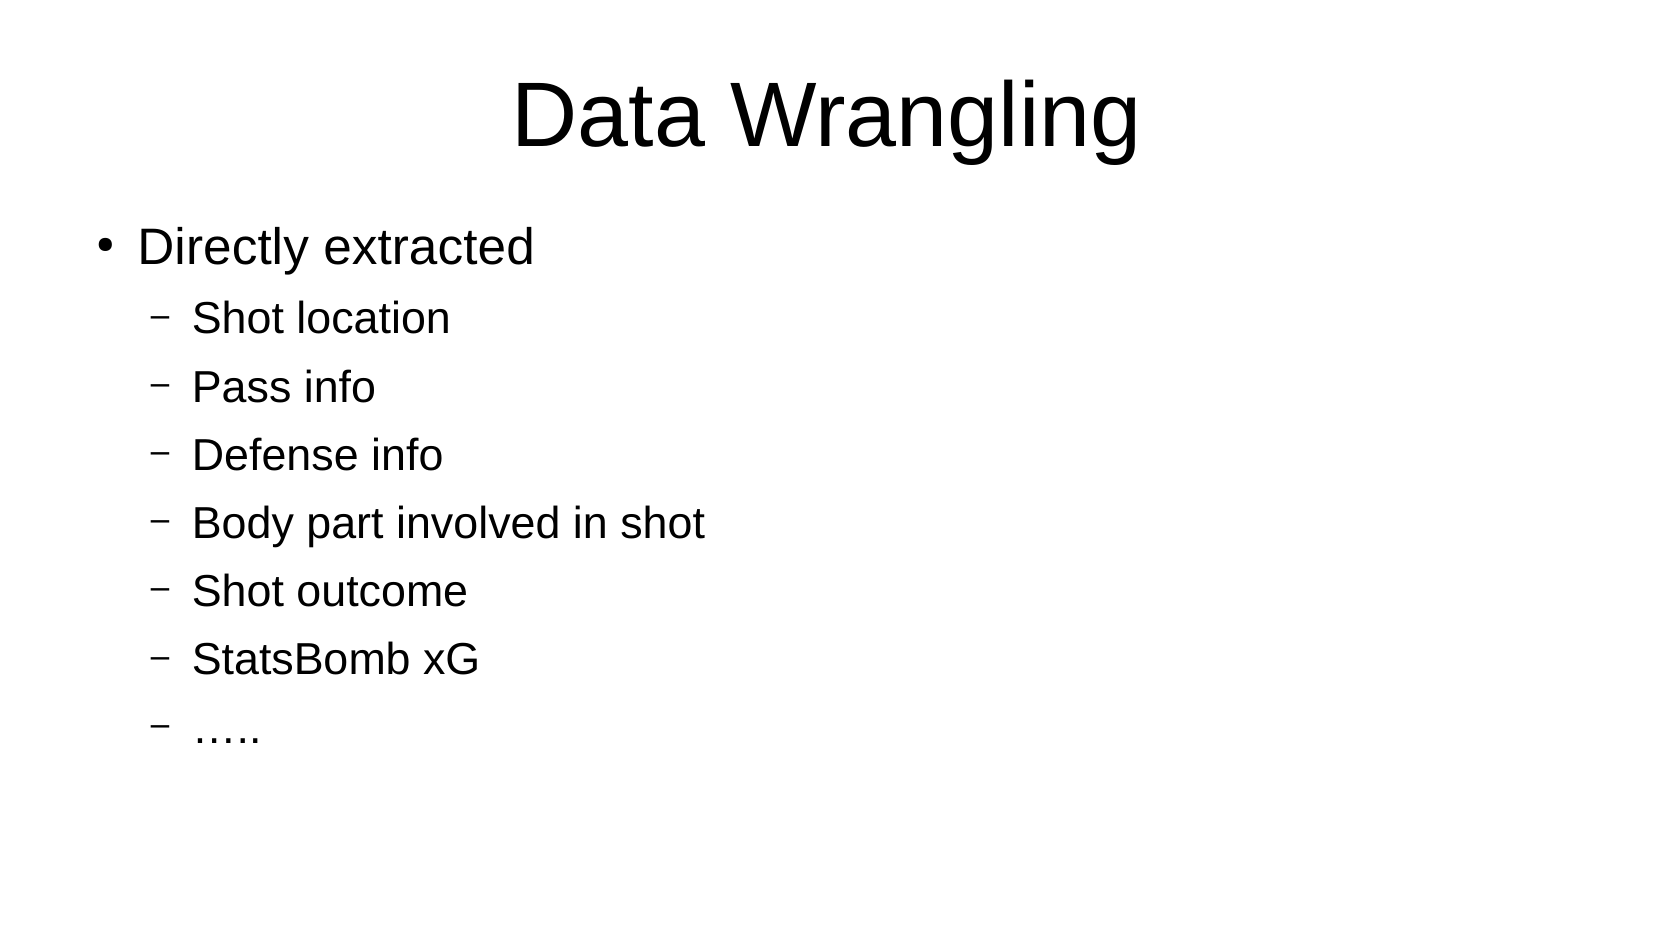

# Data Wrangling
Directly extracted
Shot location
Pass info
Defense info
Body part involved in shot
Shot outcome
StatsBomb xG
…..